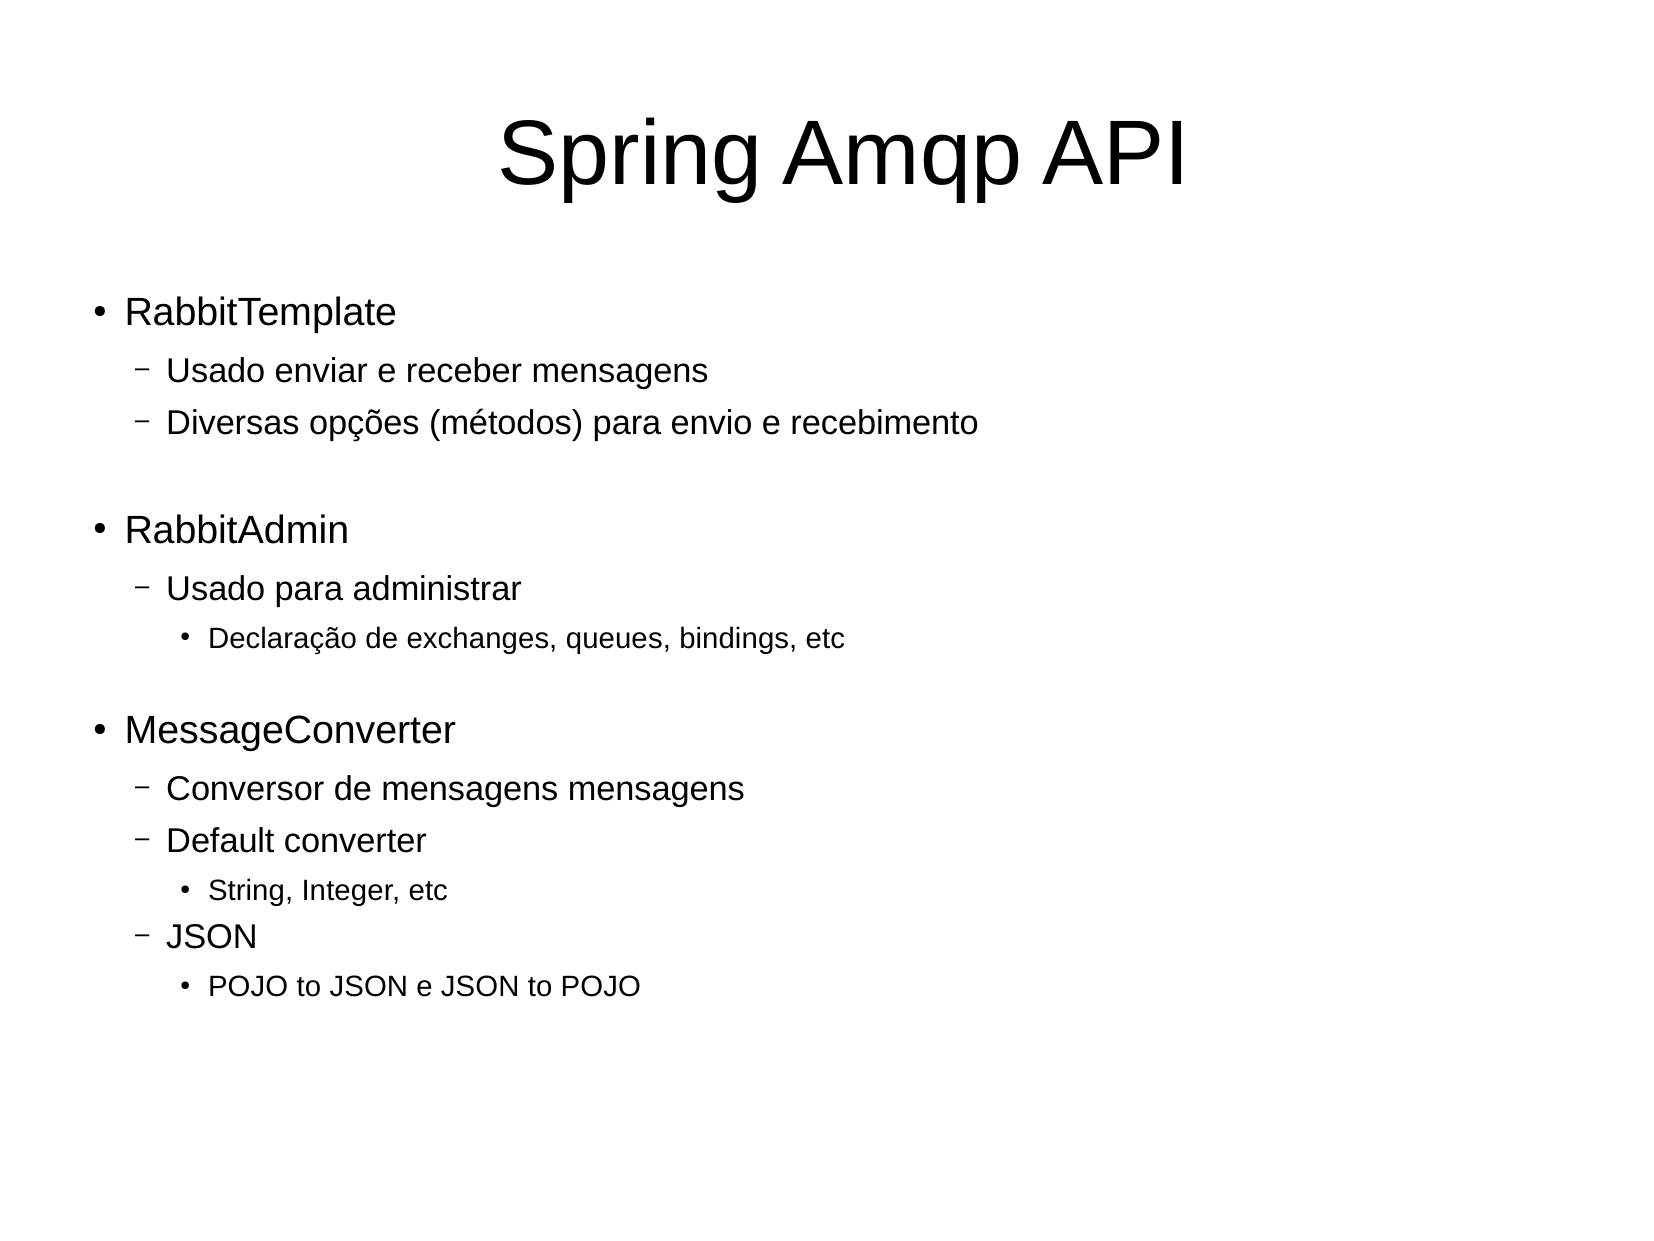

# Spring Amqp API
RabbitTemplate
Usado enviar e receber mensagens
Diversas opções (métodos) para envio e recebimento
RabbitAdmin
Usado para administrar
Declaração de exchanges, queues, bindings, etc
MessageConverter
Conversor de mensagens mensagens
Default converter
String, Integer, etc
JSON
POJO to JSON e JSON to POJO